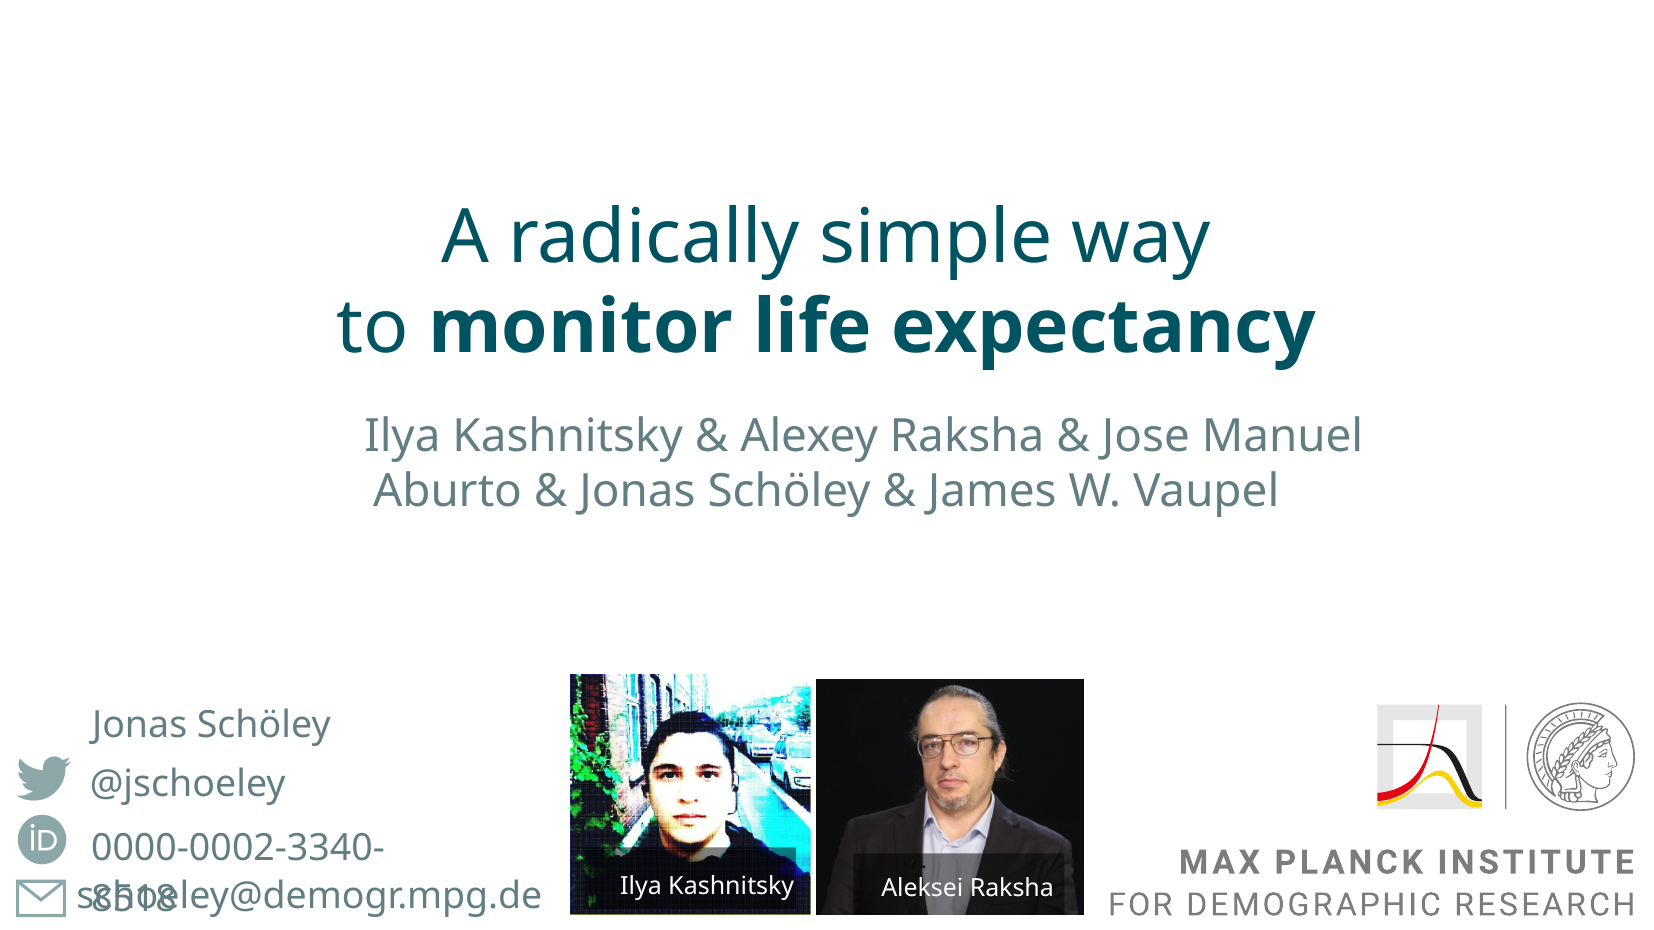

# A radically simple way to monitor life expectancy
	Ilya Kashnitsky & Alexey Raksha & Jose Manuel Aburto & Jonas Schöley & James W. Vaupel
Jonas Schöley
@jschoeley
0000-0002-3340-8518
schoeley@demogr.mpg.de
Ilya Kashnitsky
Aleksei Raksha